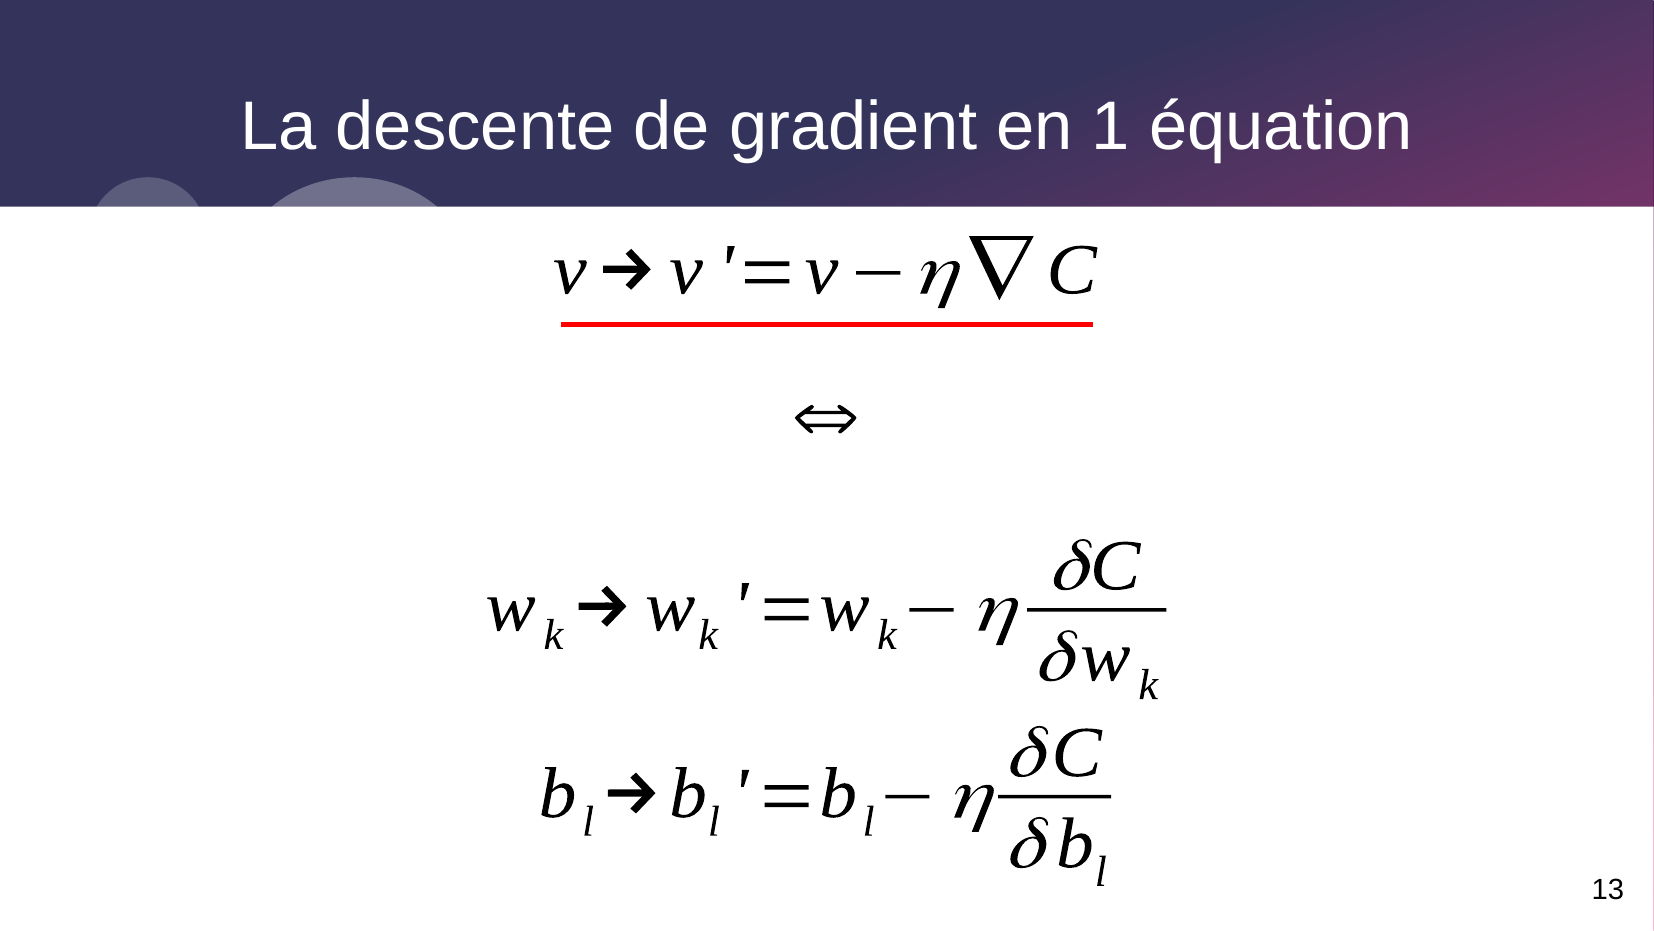

# La descente de gradient en 1 équation